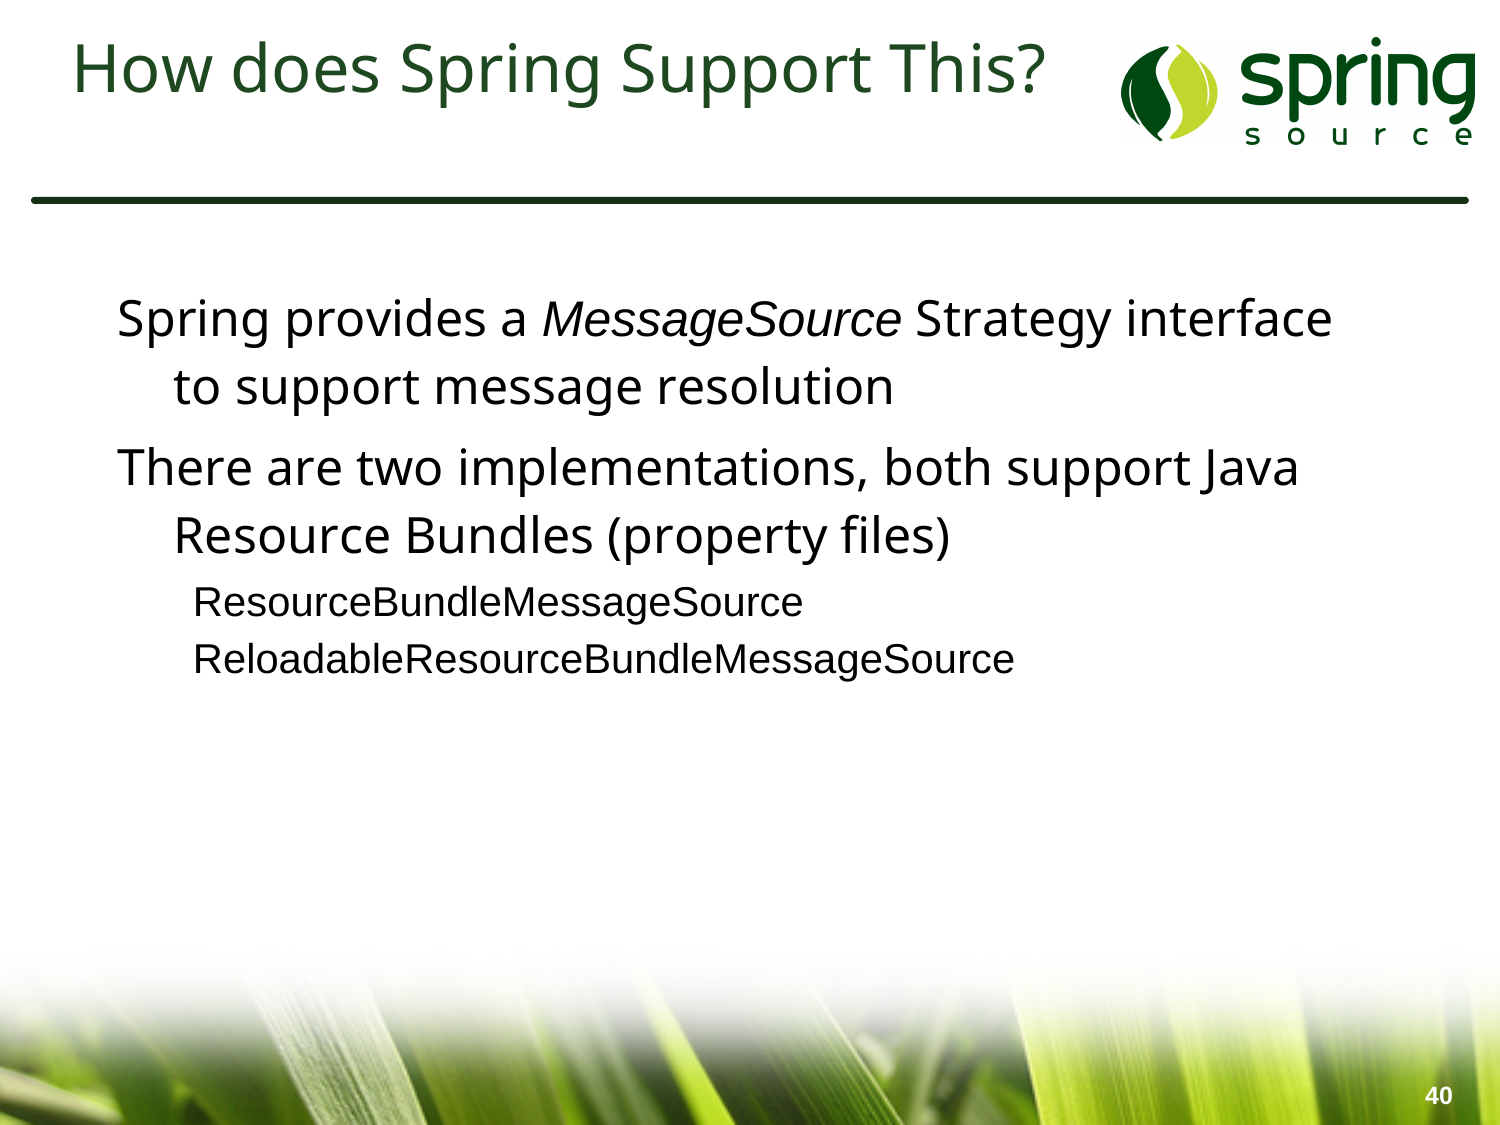

# How does Spring Support This?
Spring provides a MessageSource Strategy interface to support message resolution
There are two implementations, both support Java Resource Bundles (property files)
ResourceBundleMessageSource
ReloadableResourceBundleMessageSource